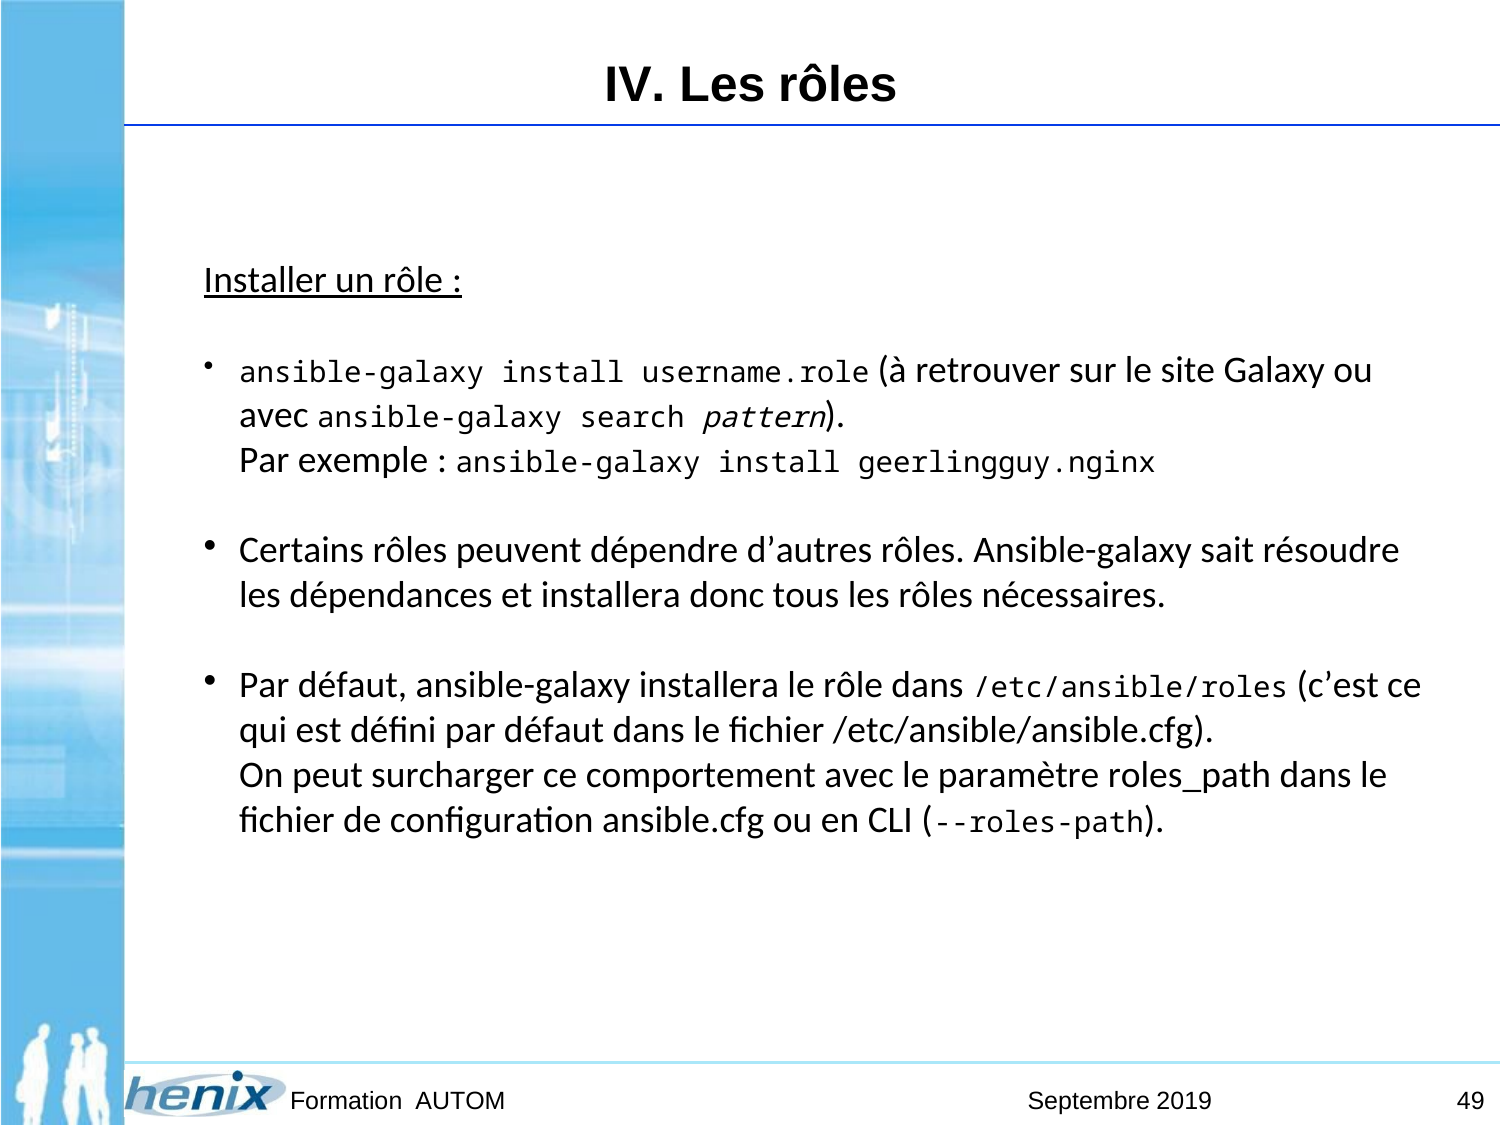

IV. Les rôles
Installer un rôle :
ansible-galaxy install username.role (à retrouver sur le site Galaxy ou avec ansible-galaxy search pattern).
Par exemple : ansible-galaxy install geerlingguy.nginx
Certains rôles peuvent dépendre d’autres rôles. Ansible-galaxy sait résoudre les dépendances et installera donc tous les rôles nécessaires.
Par défaut, ansible-galaxy installera le rôle dans /etc/ansible/roles (c’est ce qui est défini par défaut dans le fichier /etc/ansible/ansible.cfg).
On peut surcharger ce comportement avec le paramètre roles_path dans le fichier de configuration ansible.cfg ou en CLI (--roles-path).
Formation AUTOM
Septembre 2019